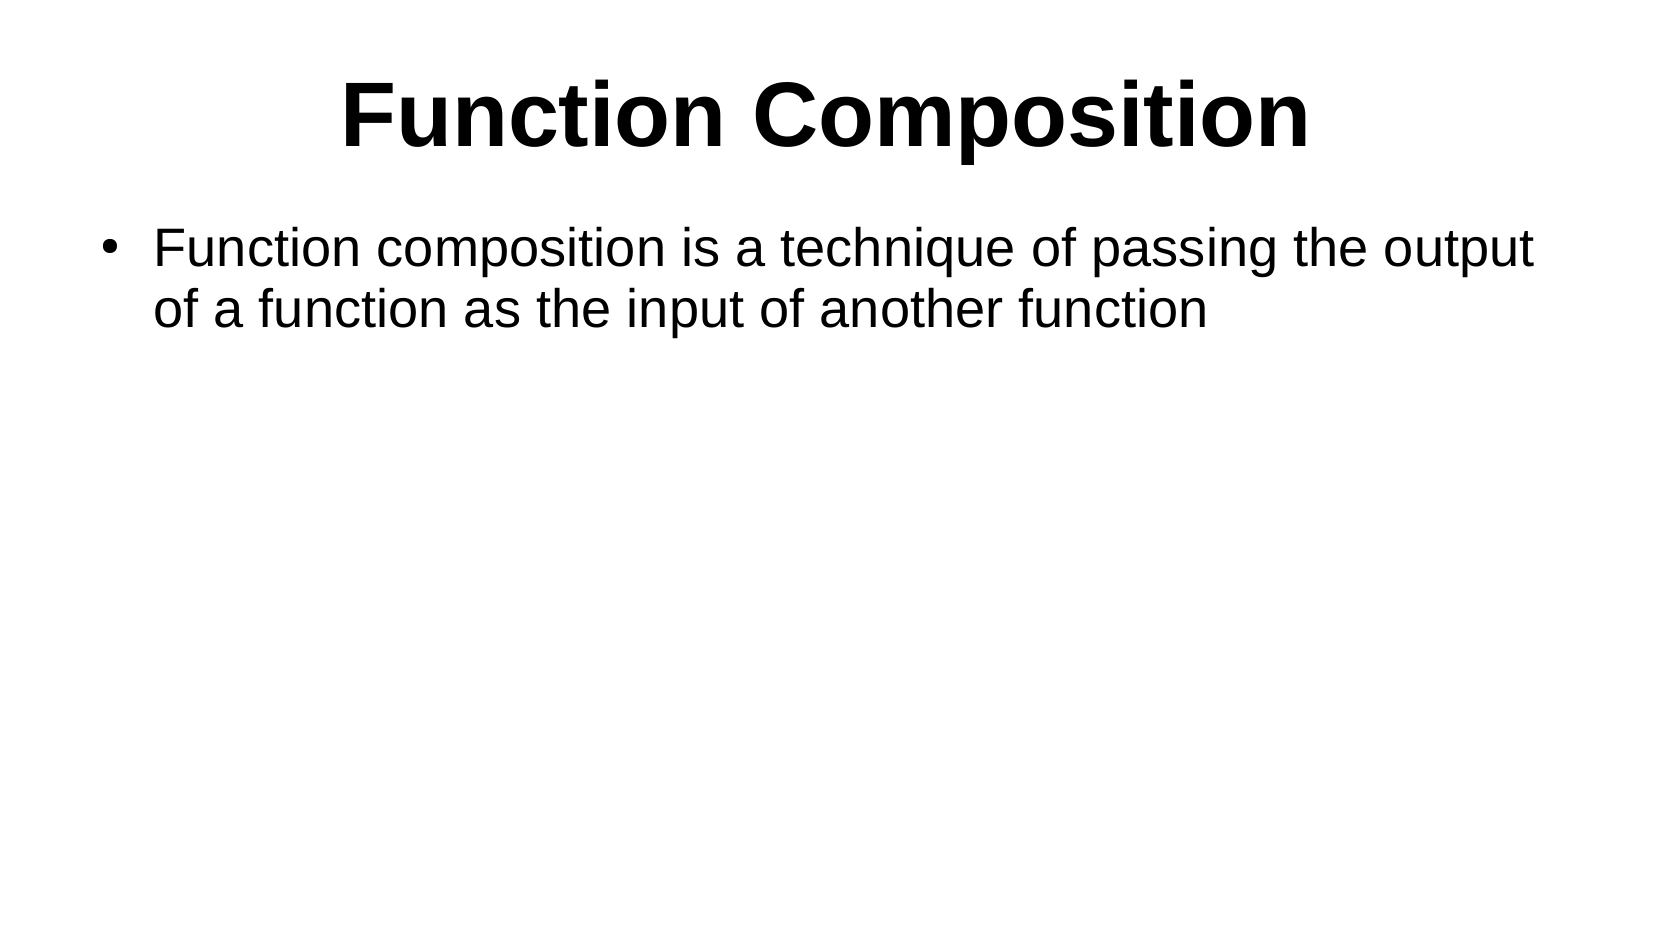

# Function Composition
Function composition is a technique of passing the output of a function as the input of another function